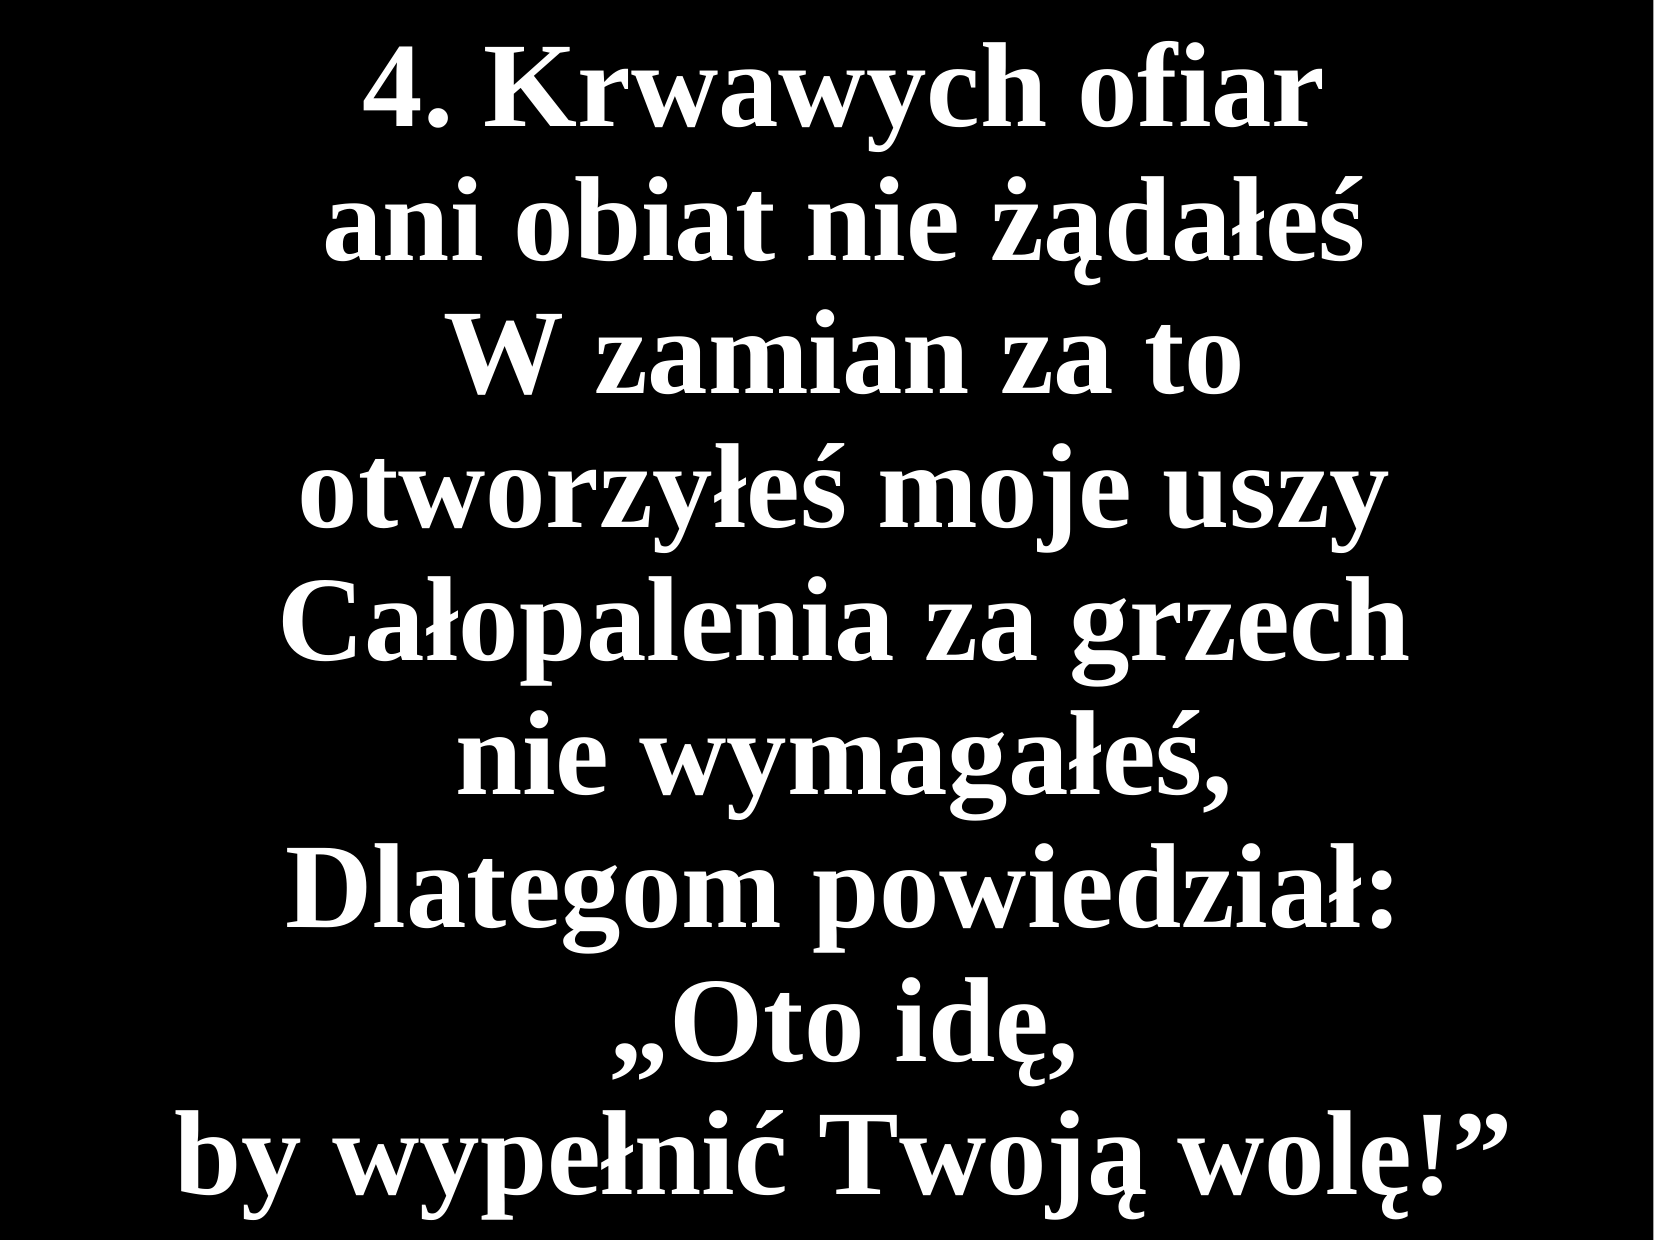

# 4. Krwawych ofiar
ani obiat nie żądałeś
W zamian za to
otworzyłeś moje uszy
Całopalenia za grzech
nie wymagałeś,
Dlategom powiedział:
„Oto idę,
by wypełnić Twoją wolę!”